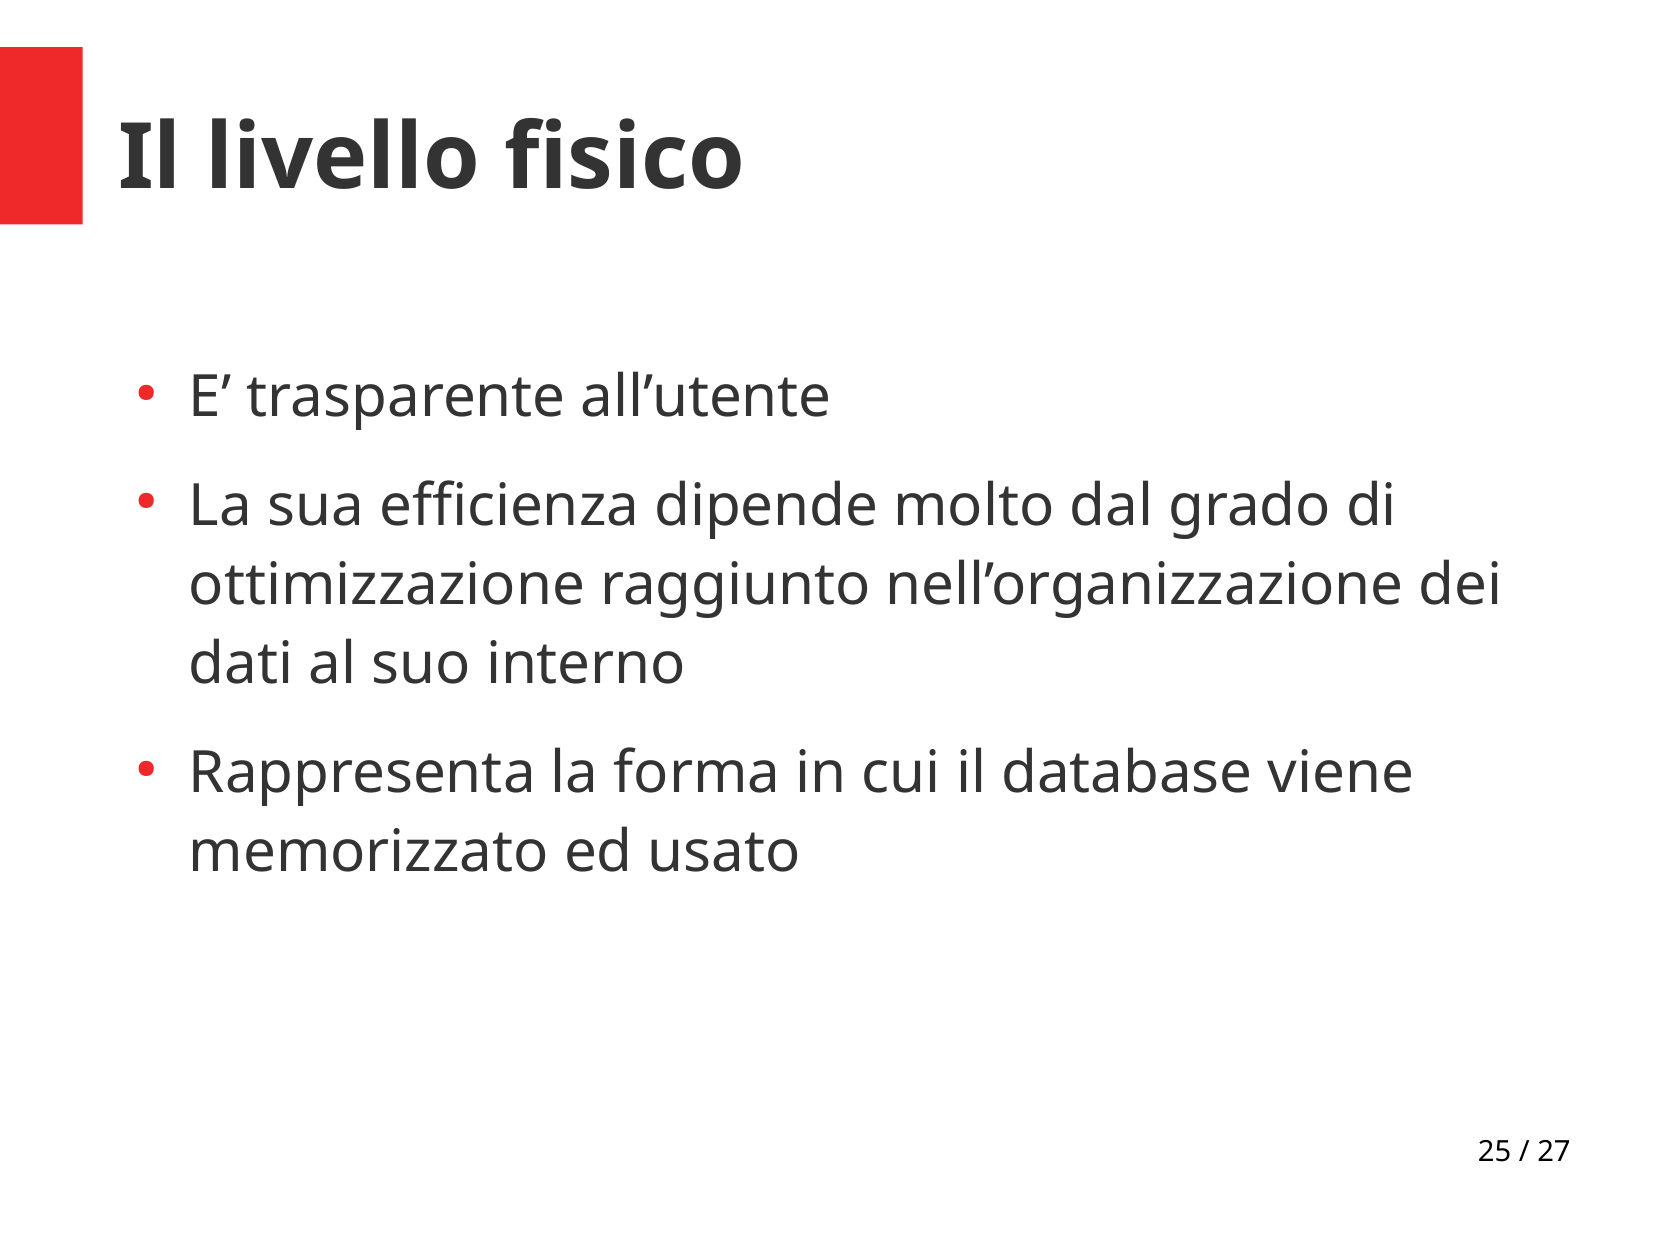

# Il livello fisico
E’ trasparente all’utente
La sua efficienza dipende molto dal grado di ottimizzazione raggiunto nell’organizzazione dei dati al suo interno
Rappresenta la forma in cui il database viene memorizzato ed usato
25